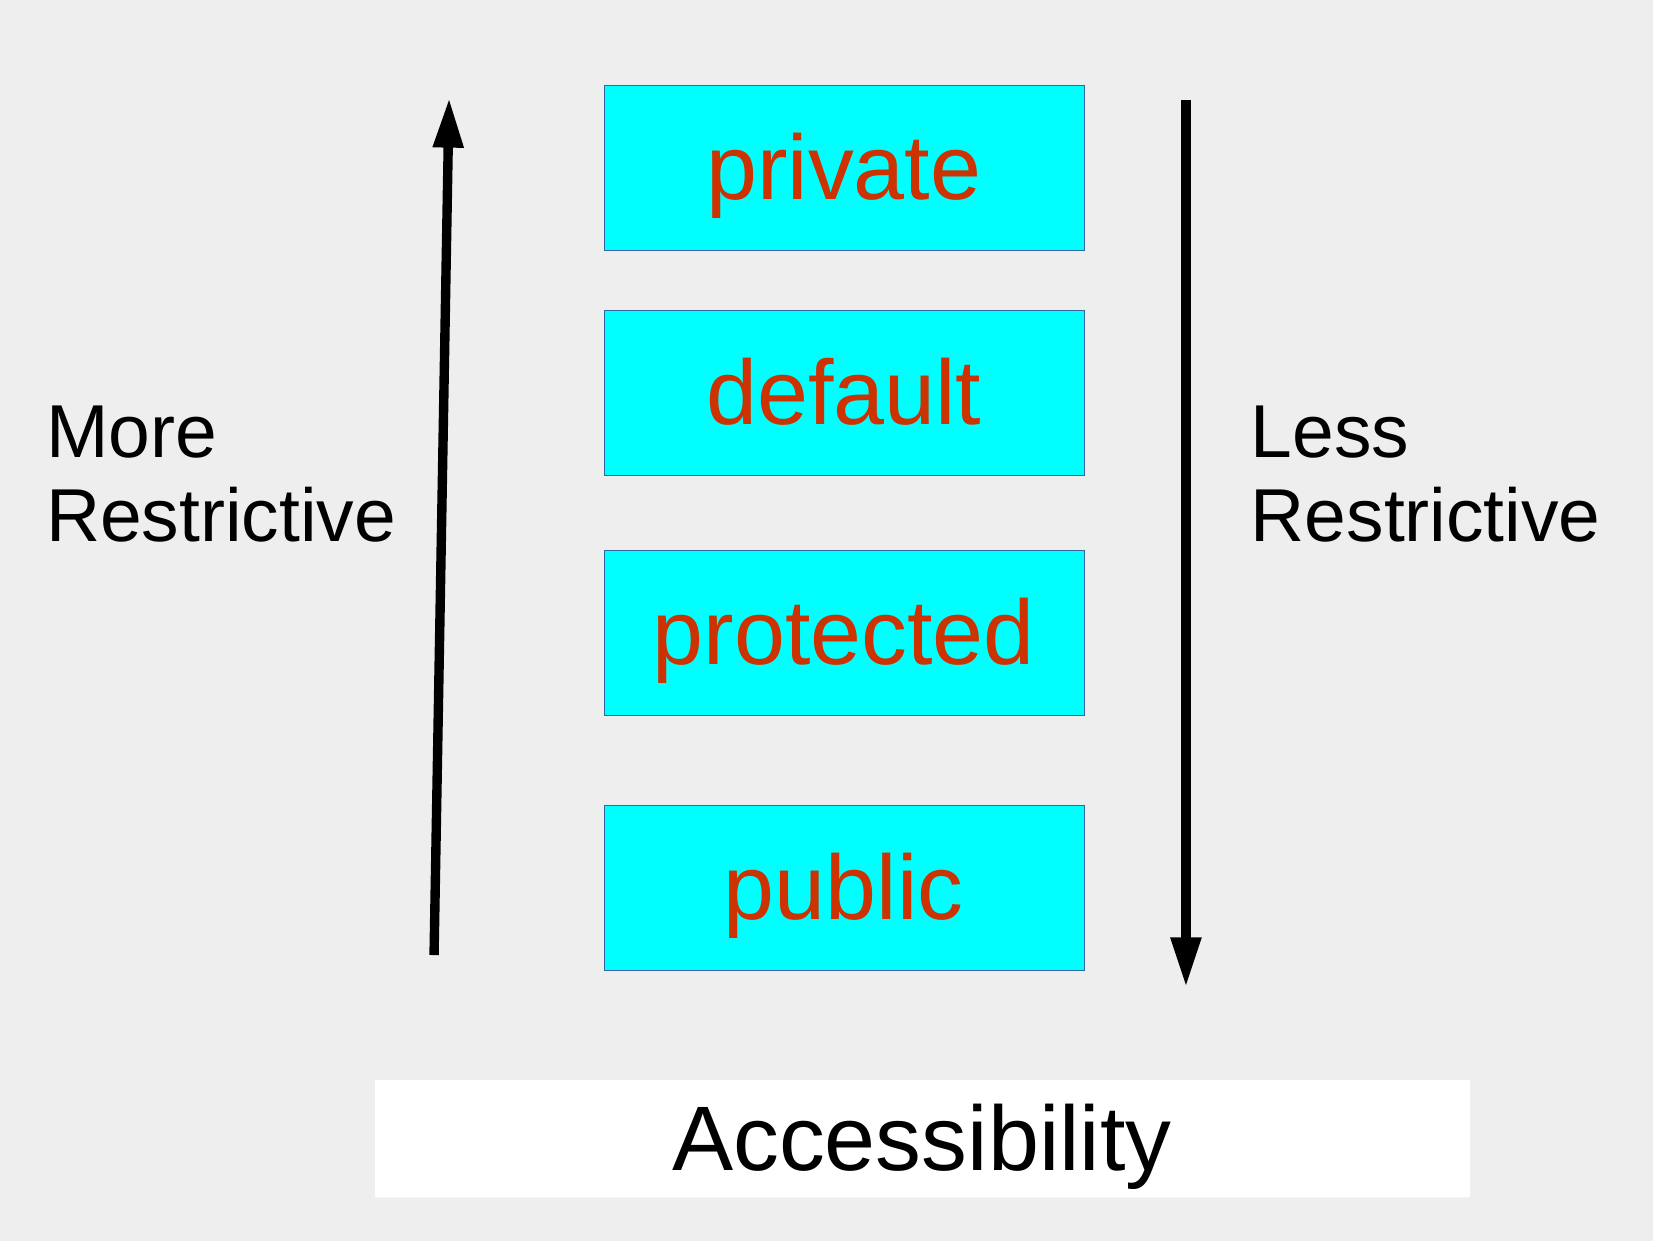

private
default
Less
Restrictive
More
Restrictive
protected
public
Accessibility